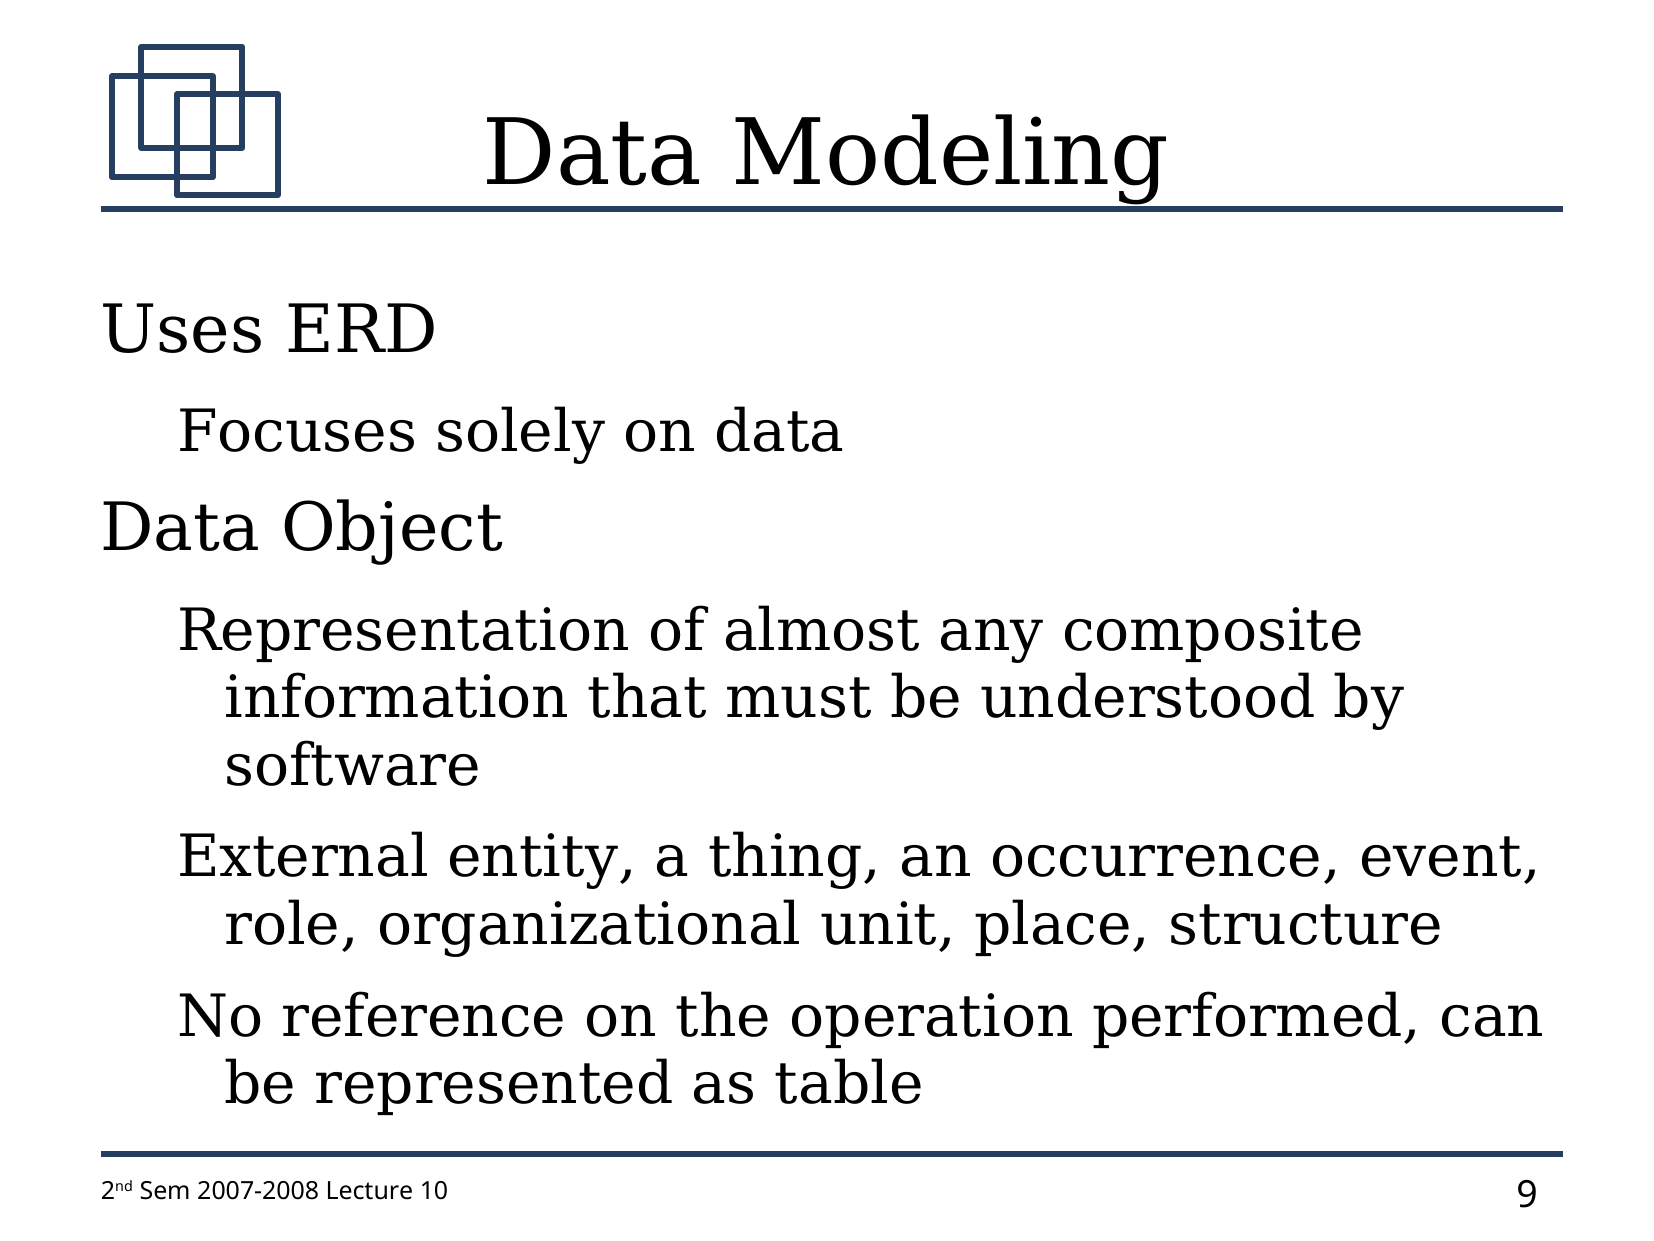

# Data Modeling
Uses ERD
Focuses solely on data
Data Object
Representation of almost any composite information that must be understood by software
External entity, a thing, an occurrence, event, role, organizational unit, place, structure
No reference on the operation performed, can be represented as table